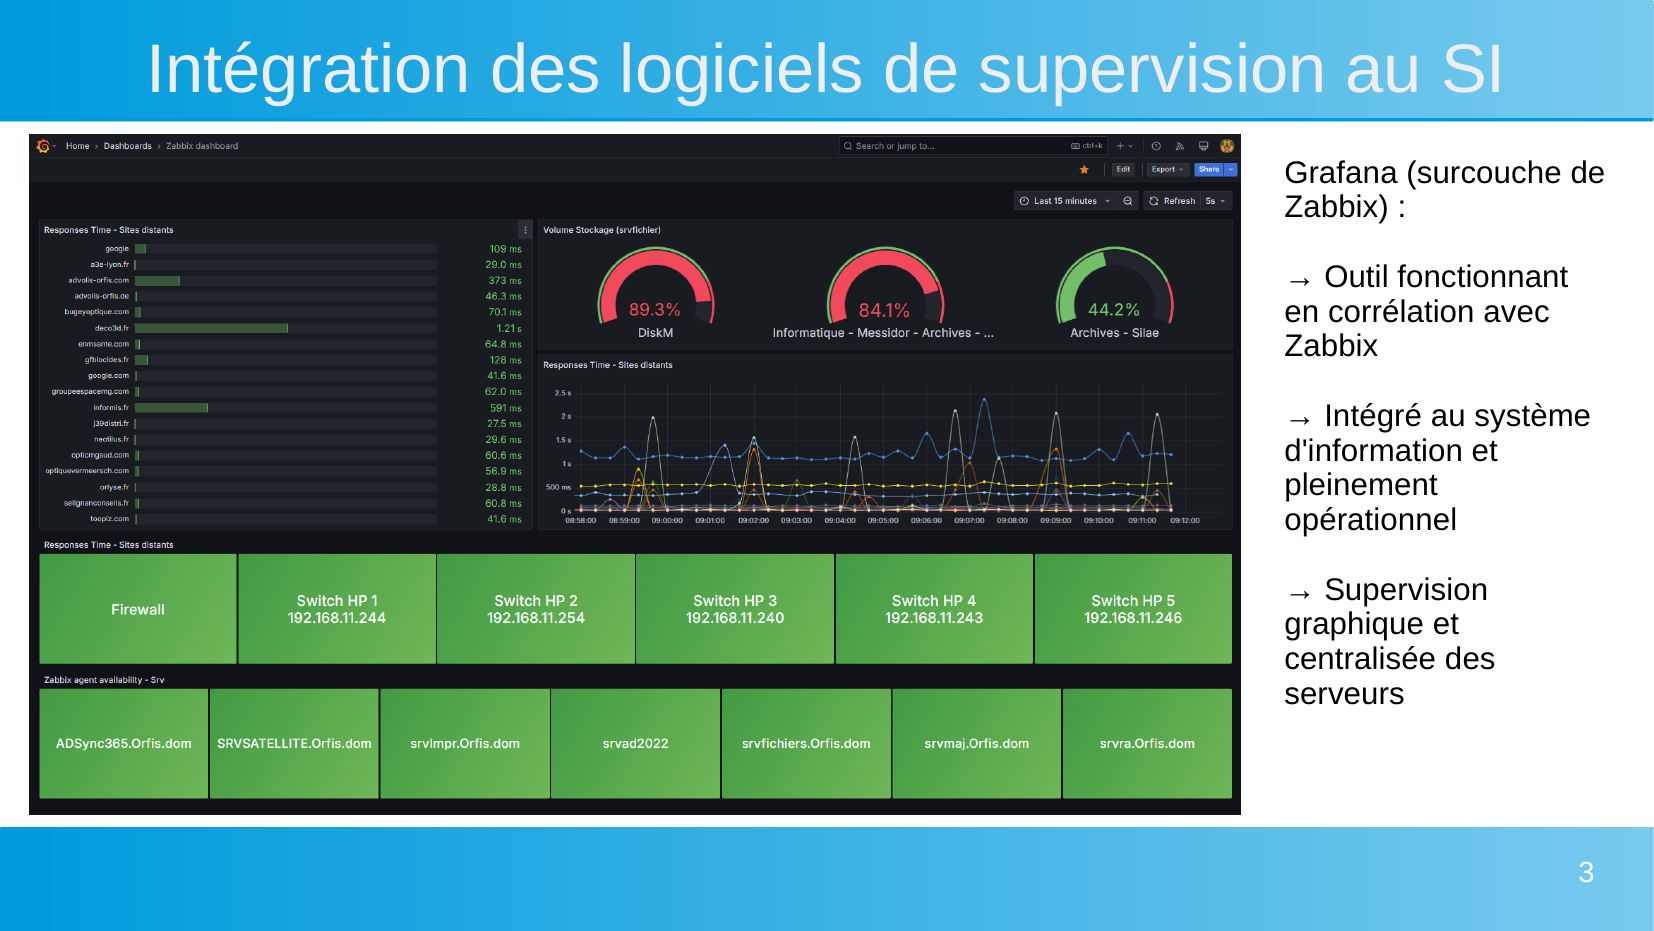

# Intégration des logiciels de supervision au SI
Grafana (surcouche de Zabbix) :
→ Outil fonctionnant en corrélation avec Zabbix
→ Intégré au système d'information et pleinement opérationnel
→ Supervision graphique et centralisée des serveurs
3